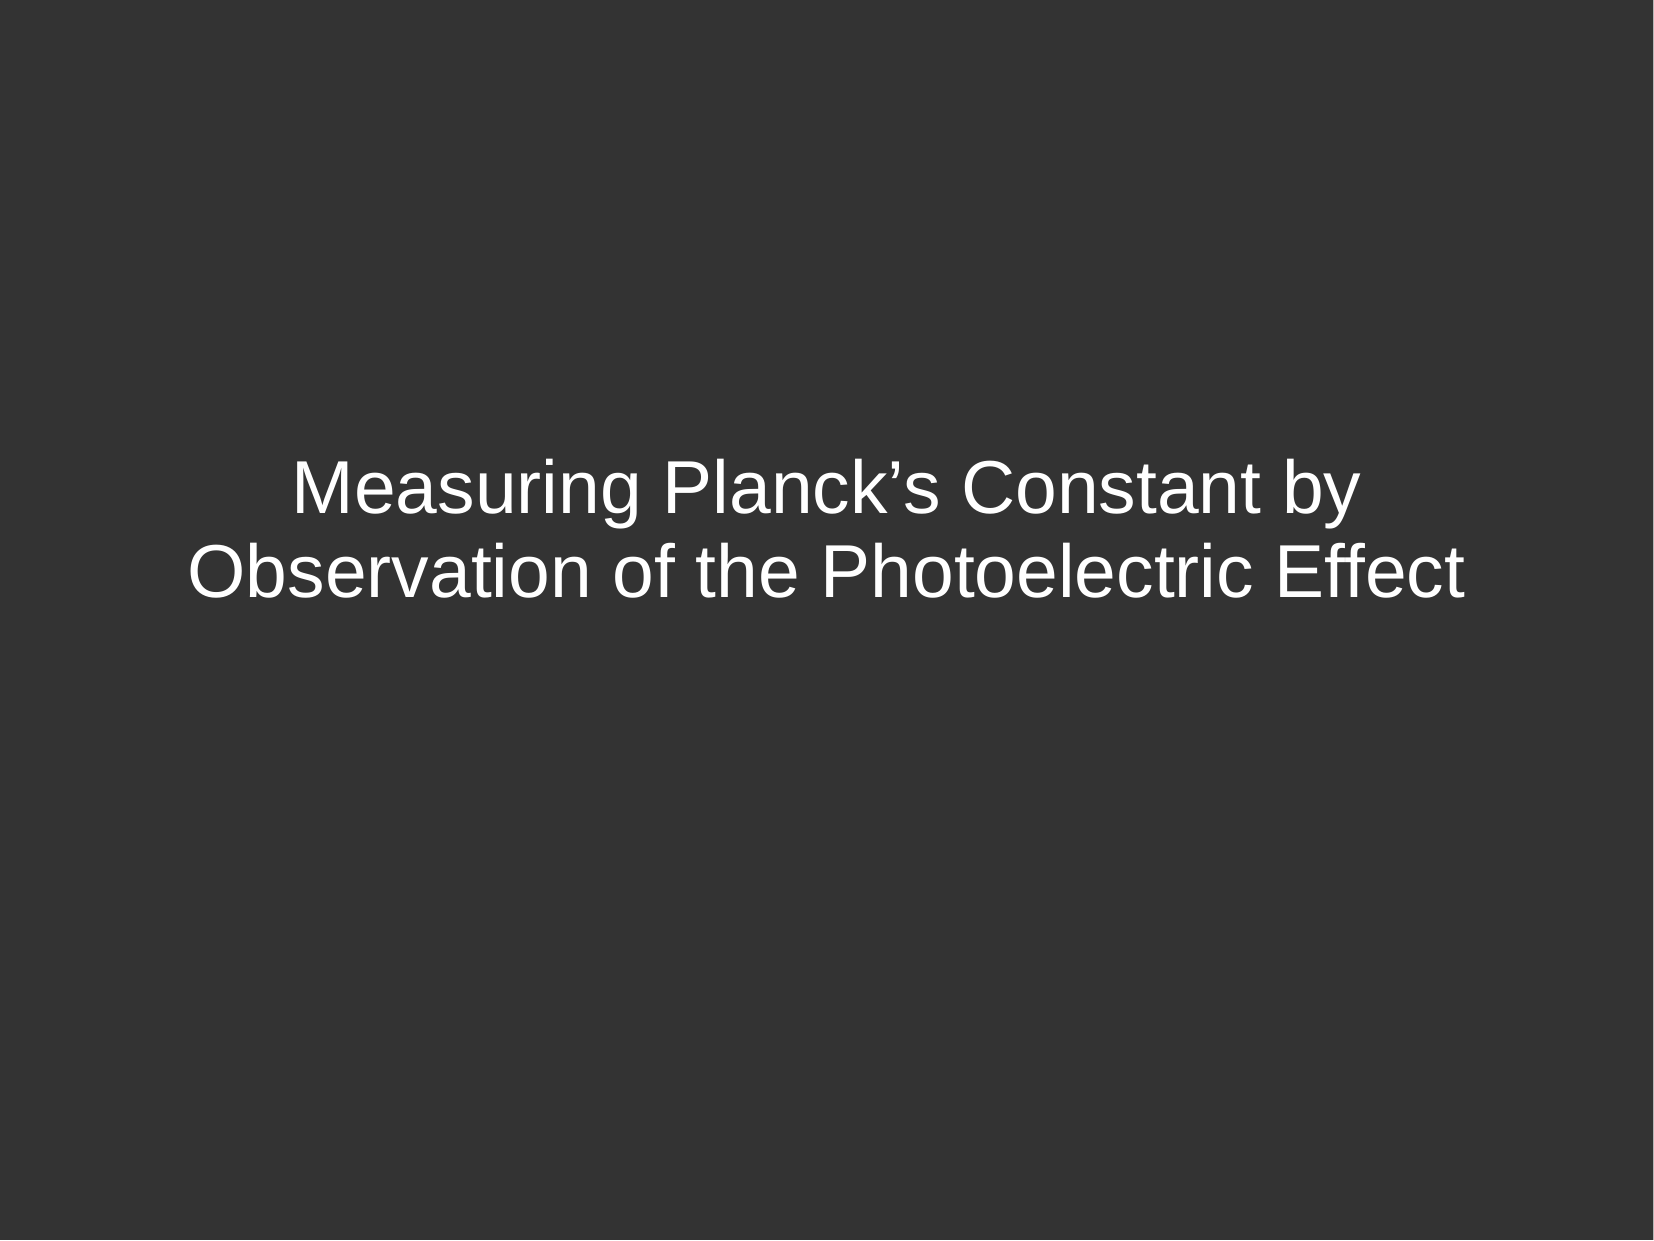

# Measuring Planck’s Constant by Observation of the Photoelectric Effect